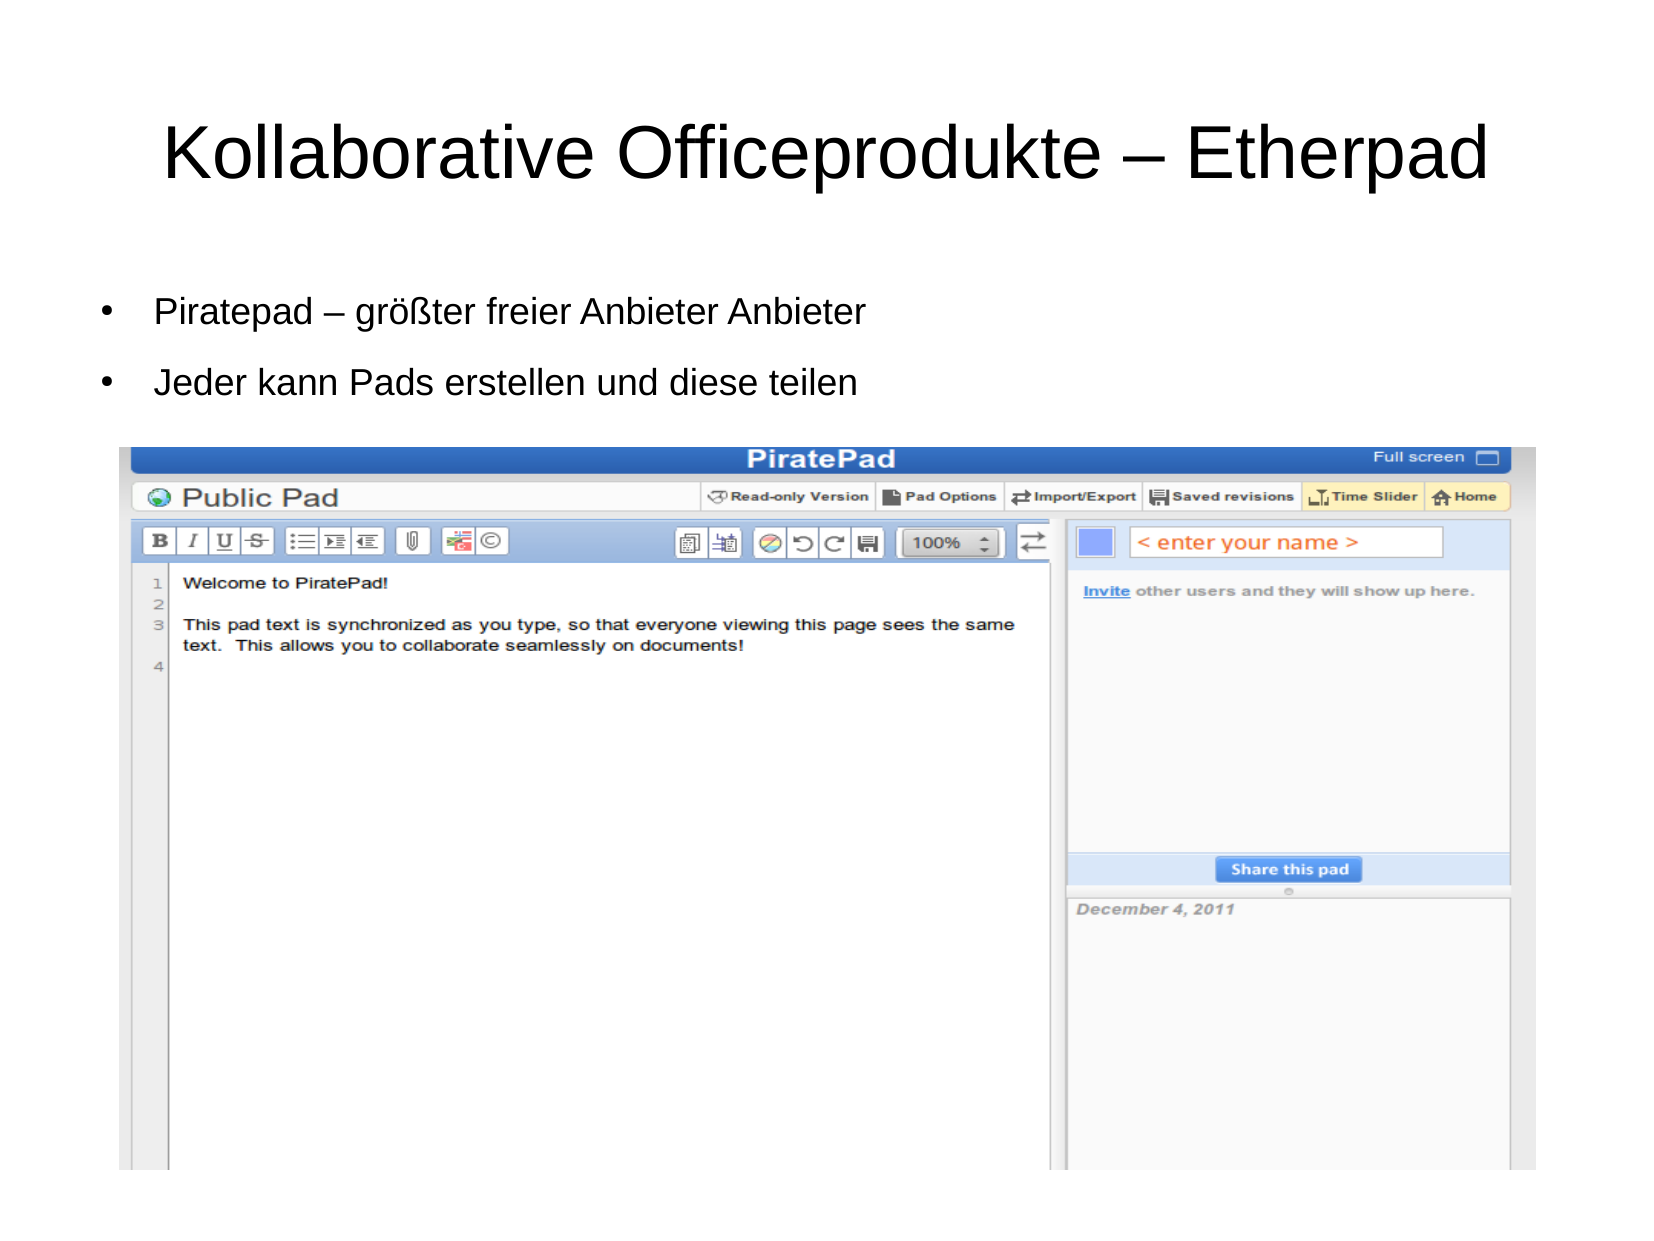

# Kollaborative Officeprodukte – Etherpad
Piratepad – größter freier Anbieter Anbieter
Jeder kann Pads erstellen und diese teilen